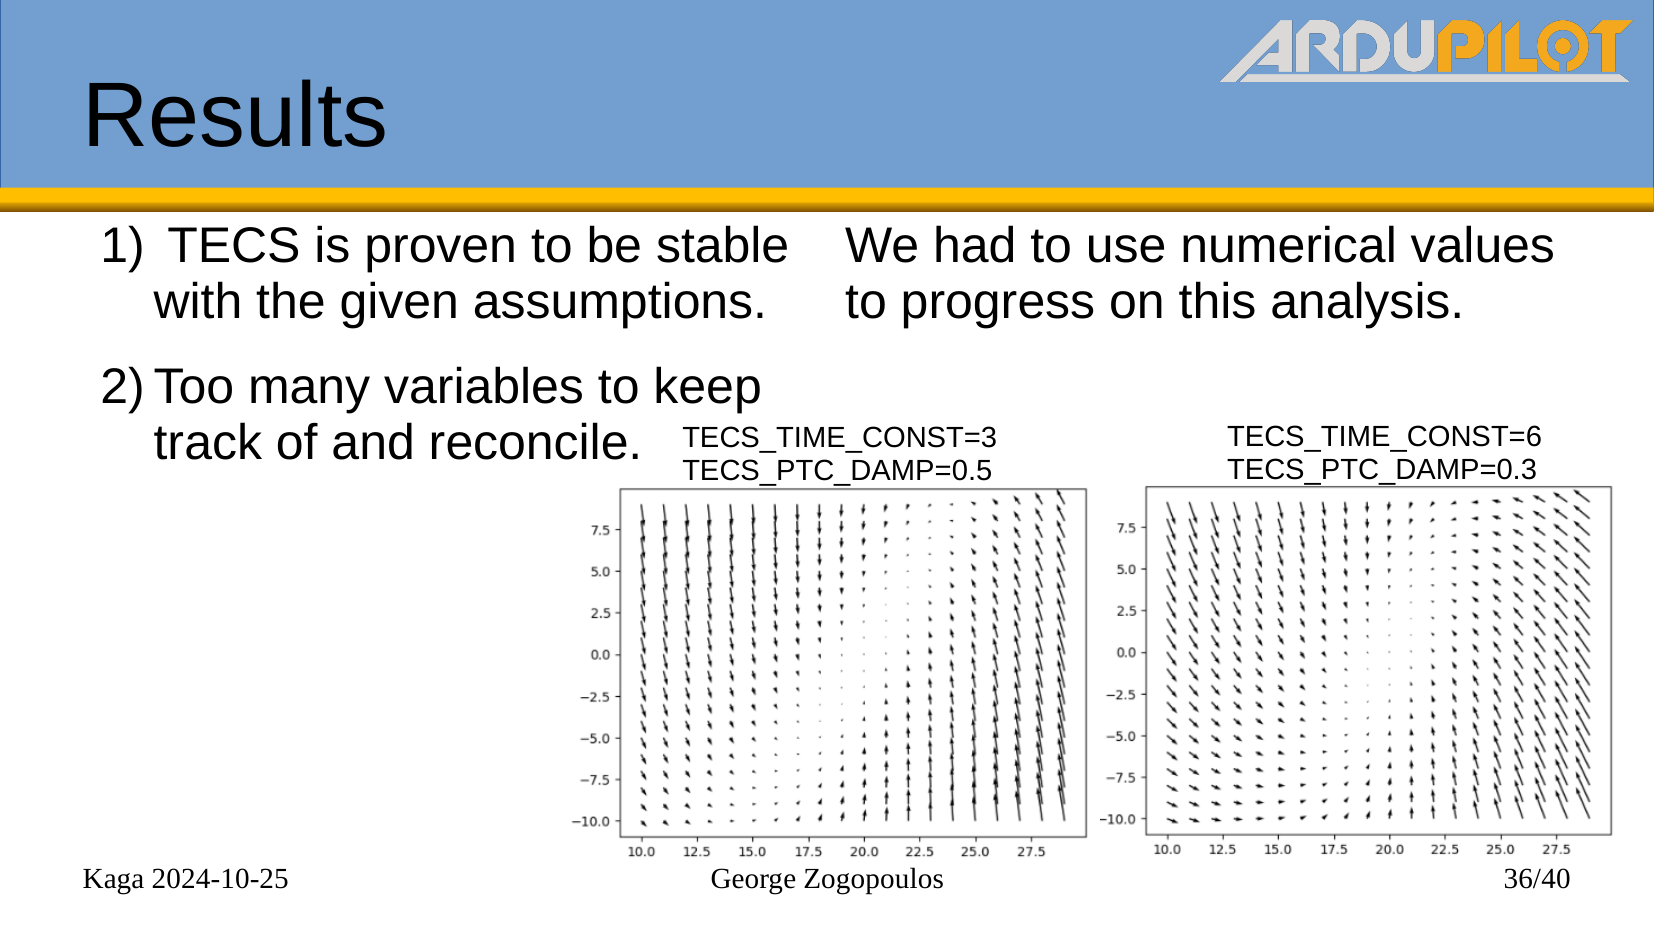

# Results
 TECS is proven to be stable with the given assumptions.
Too many variables to keep track of and reconcile.
We had to use numerical values to progress on this analysis.
TECS_TIME_CONST=6
TECS_PTC_DAMP=0.3
TECS_TIME_CONST=3
TECS_PTC_DAMP=0.5
Kaga 2024-10-25
George Zogopoulos
36